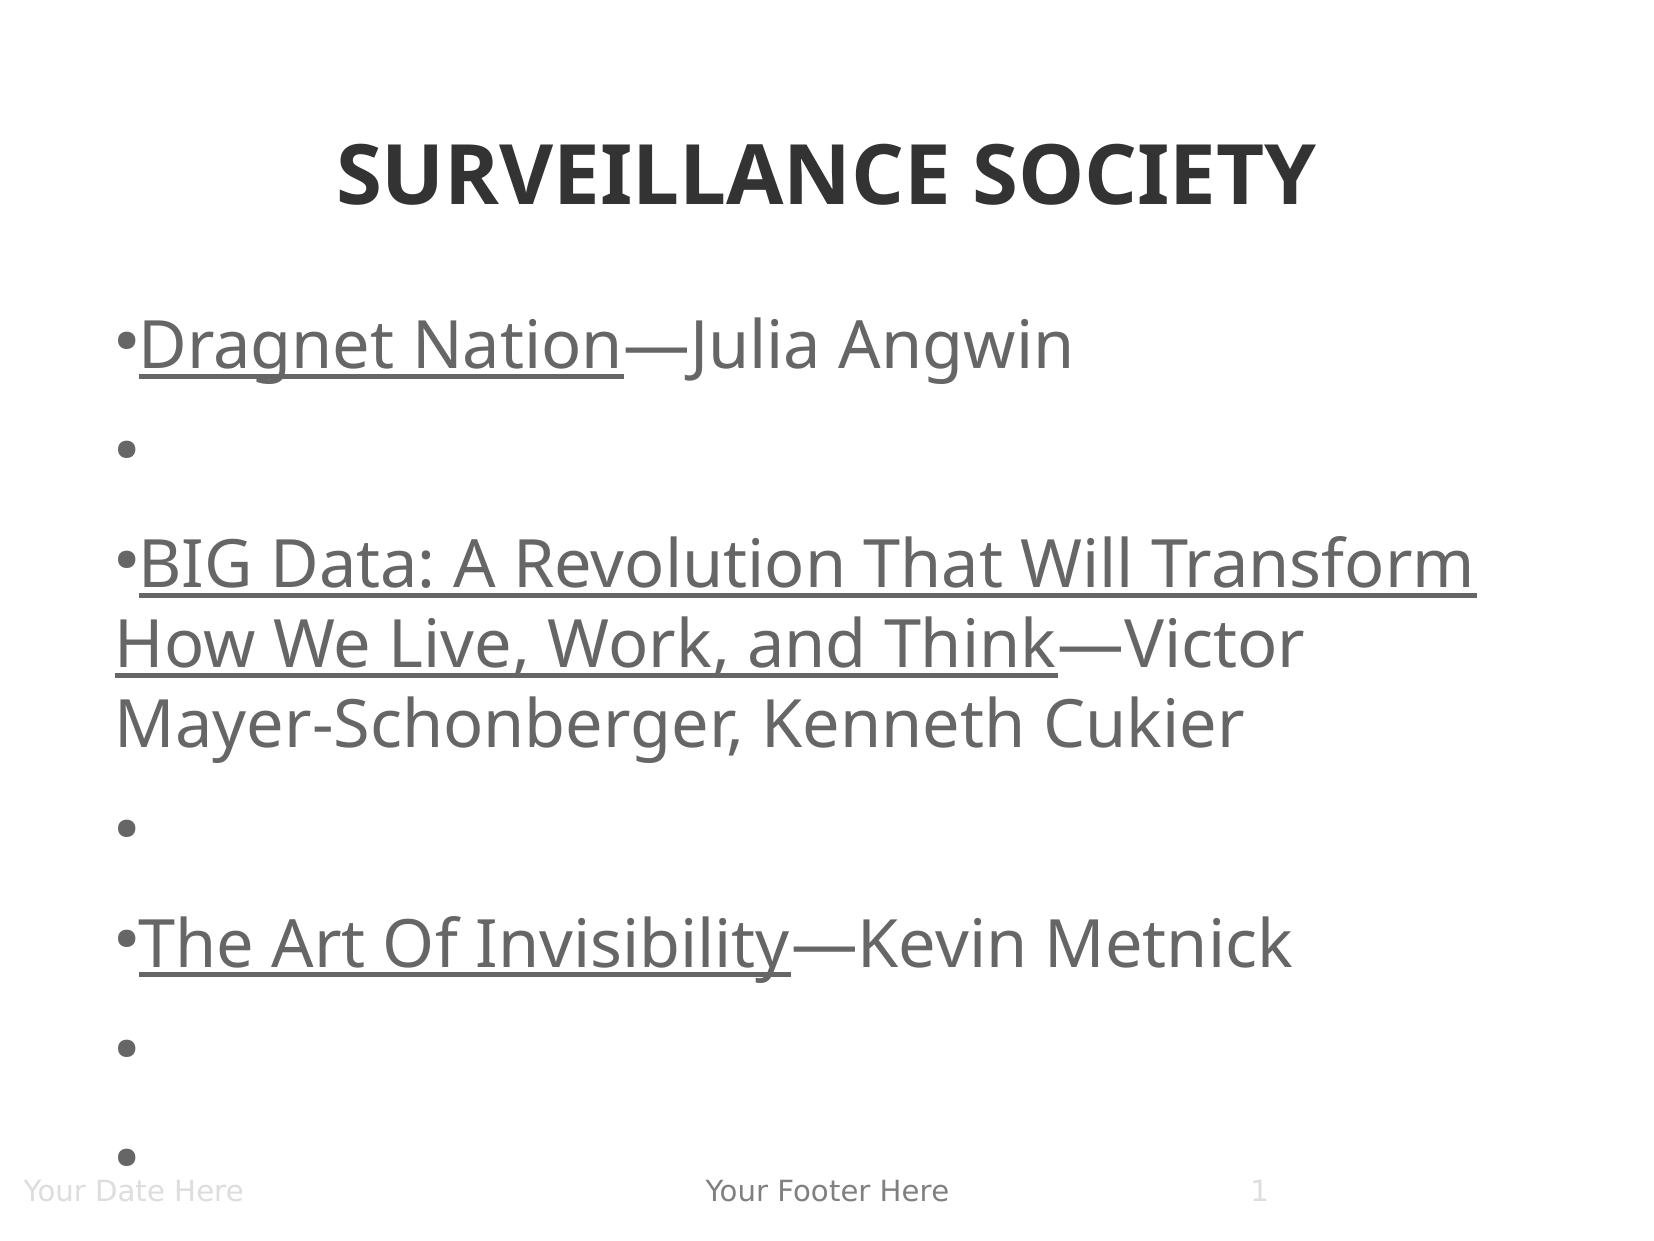

# SURVEILLANCE SOCIETY
Dragnet Nation—Julia Angwin
BIG Data: A Revolution That Will Transform How We Live, Work, and Think—Victor Mayer-Schonberger, Kenneth Cukier
The Art Of Invisibility—Kevin Metnick
Your Date Here
Your Footer Here